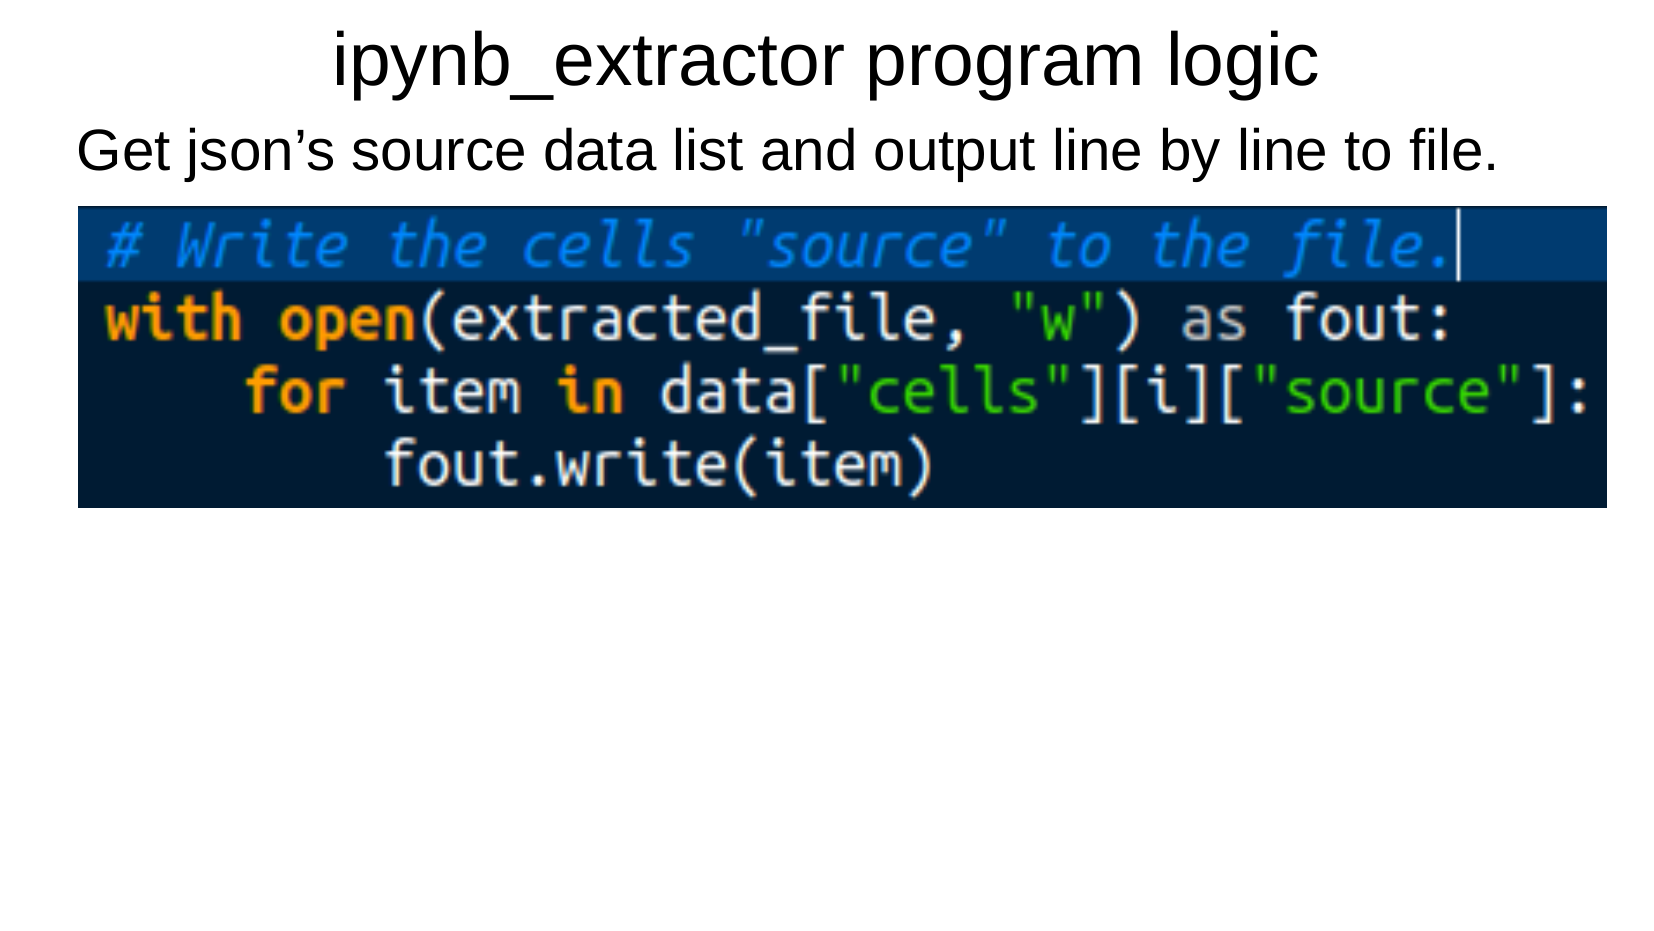

# ipynb_extractor program logic
Get json’s source data list and output line by line to file.